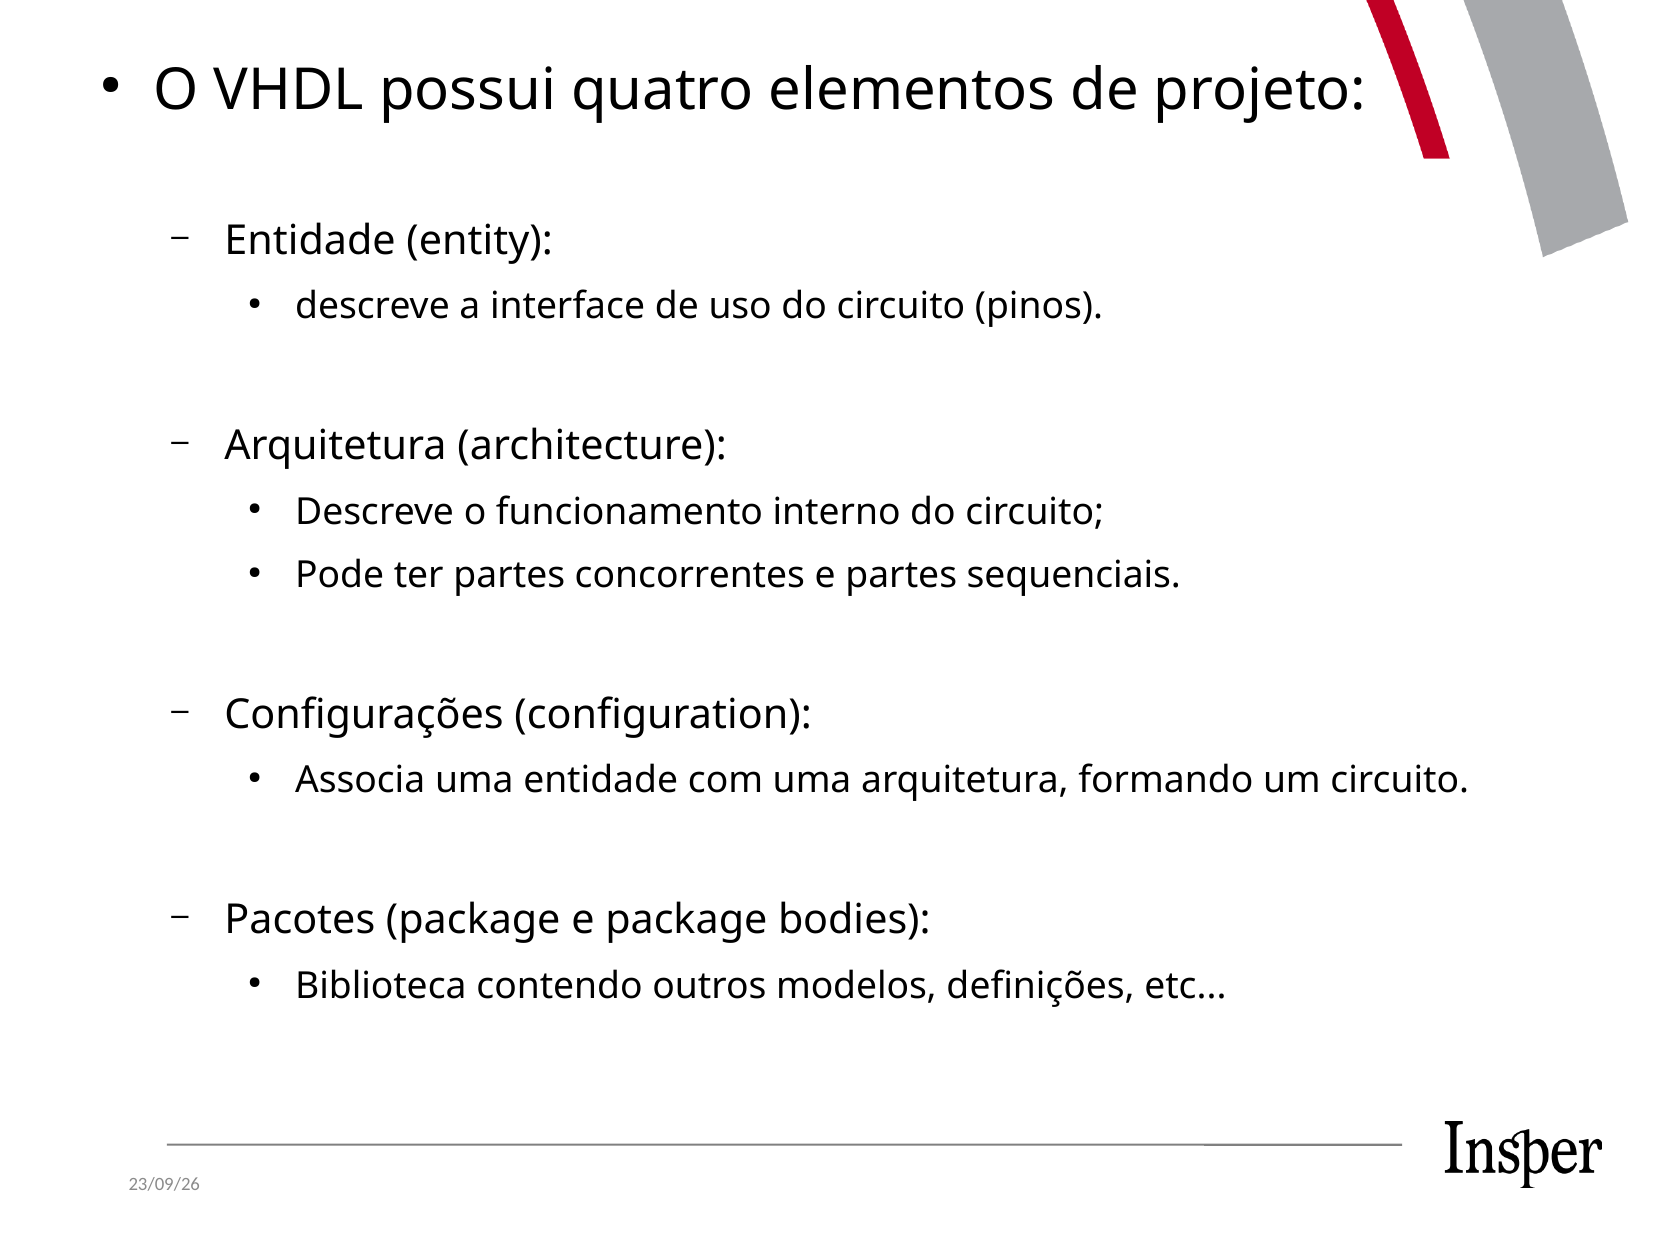

# O VHDL possui quatro elementos de projeto:
Entidade (entity):
descreve a interface de uso do circuito (pinos).
Arquitetura (architecture):
Descreve o funcionamento interno do circuito;
Pode ter partes concorrentes e partes sequenciais.
Configurações (configuration):
Associa uma entidade com uma arquitetura, formando um circuito.
Pacotes (package e package bodies):
Biblioteca contendo outros modelos, definições, etc...